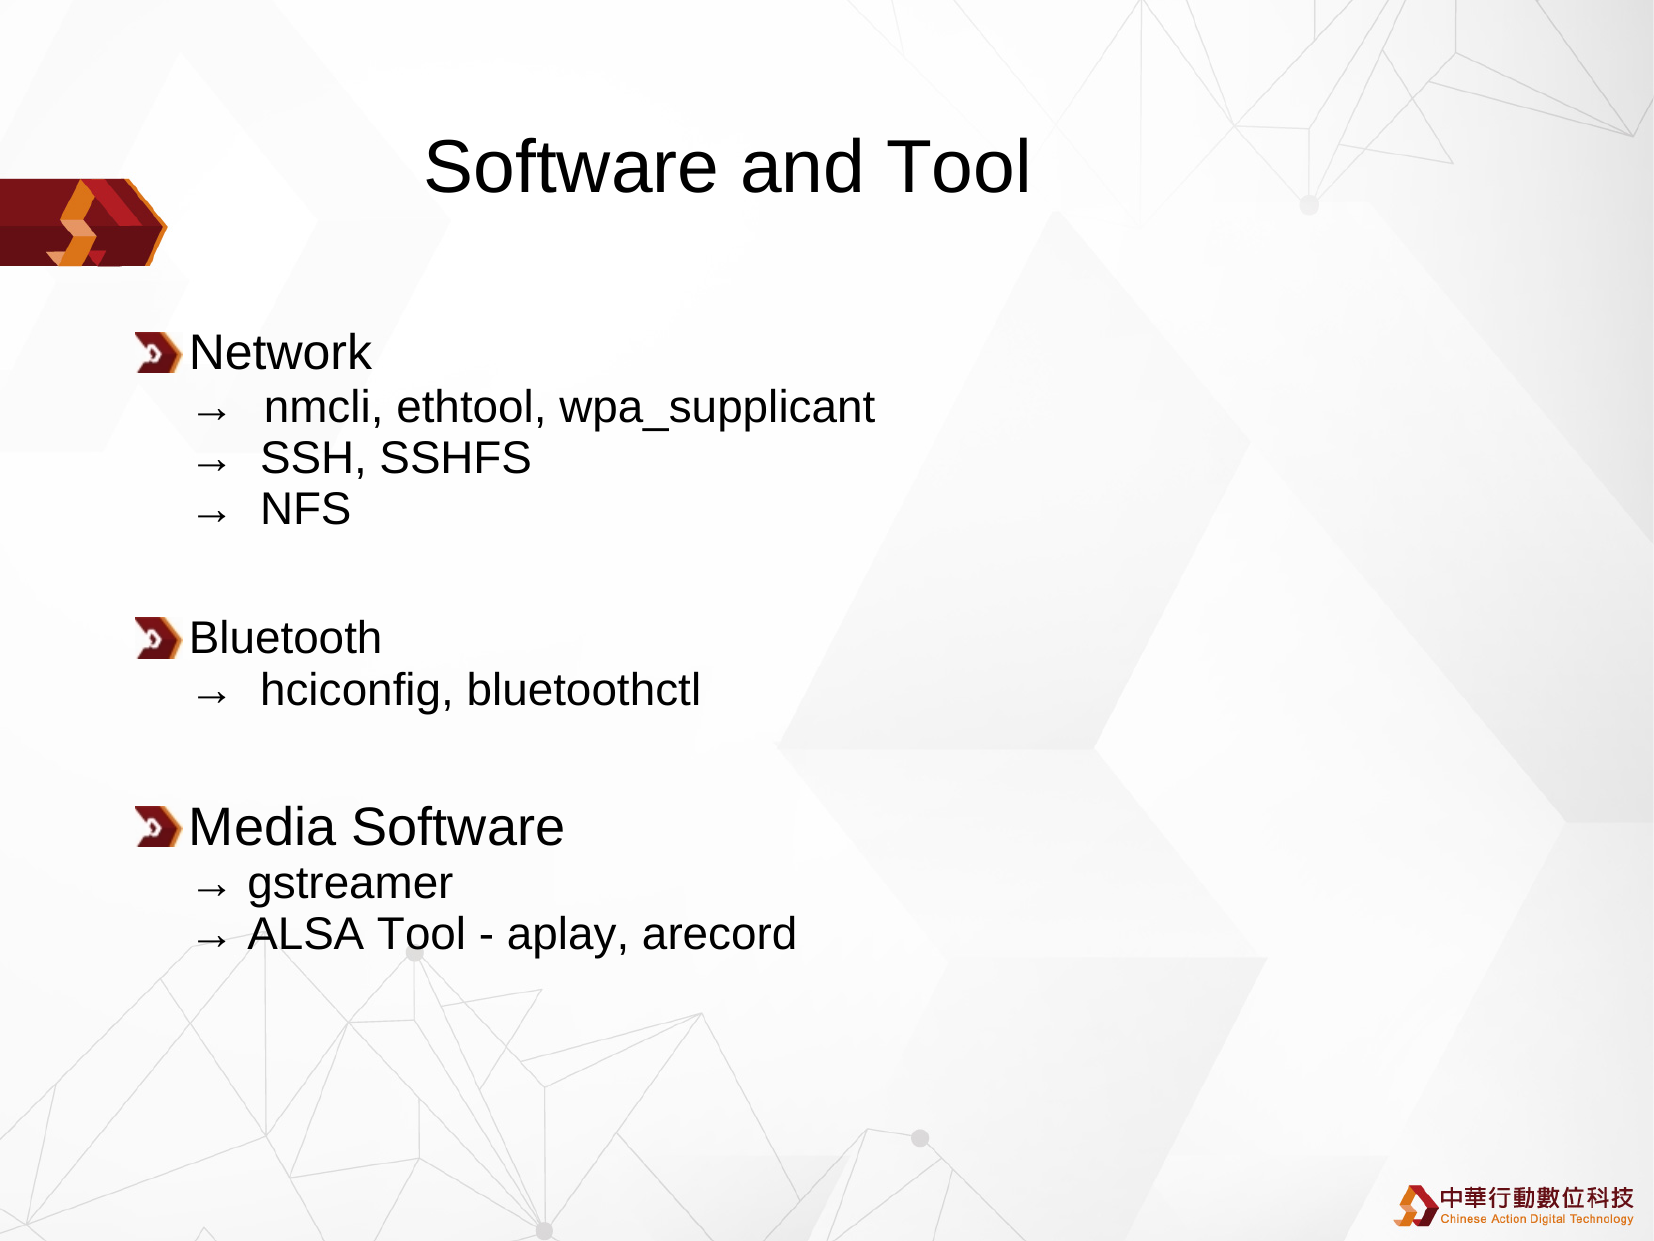

Software and Tool
# Network → 	nmcli, ethtool, wpa_supplicant → SSH, SSHFS → NFS
Bluetooth
→ hciconfig, bluetoothctl
Media Software
→ gstreamer
→ ALSA Tool - aplay, arecord